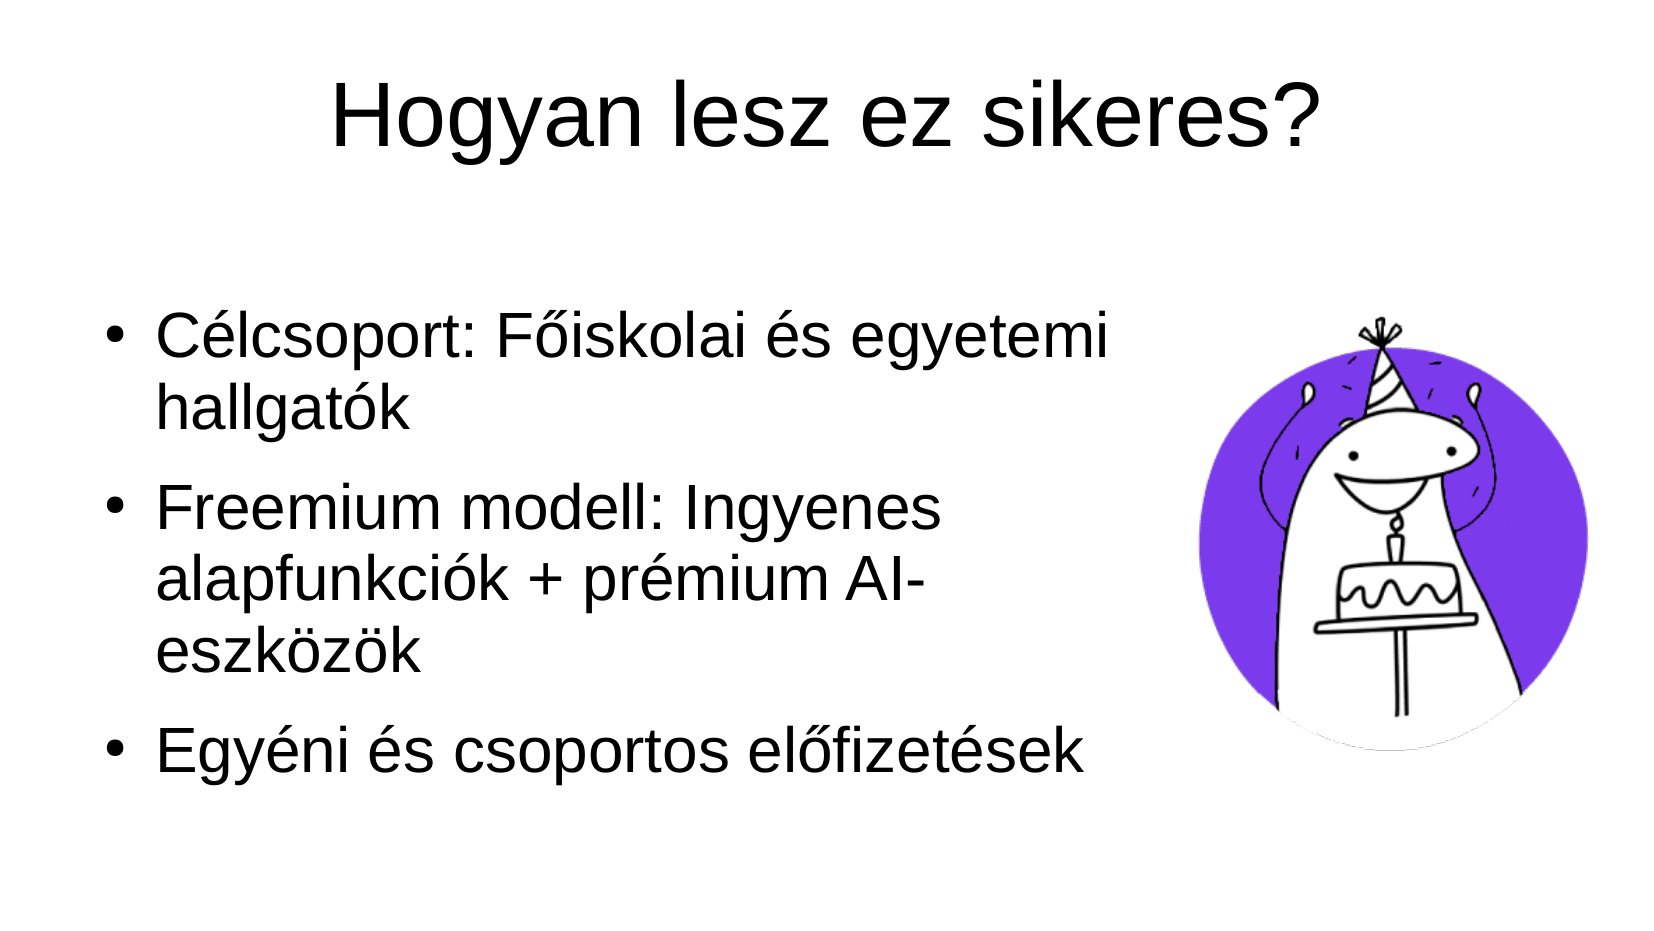

# Hogyan lesz ez sikeres?
Célcsoport: Főiskolai és egyetemi hallgatók
Freemium modell: Ingyenes alapfunkciók + prémium AI-eszközök
Egyéni és csoportos előfizetések